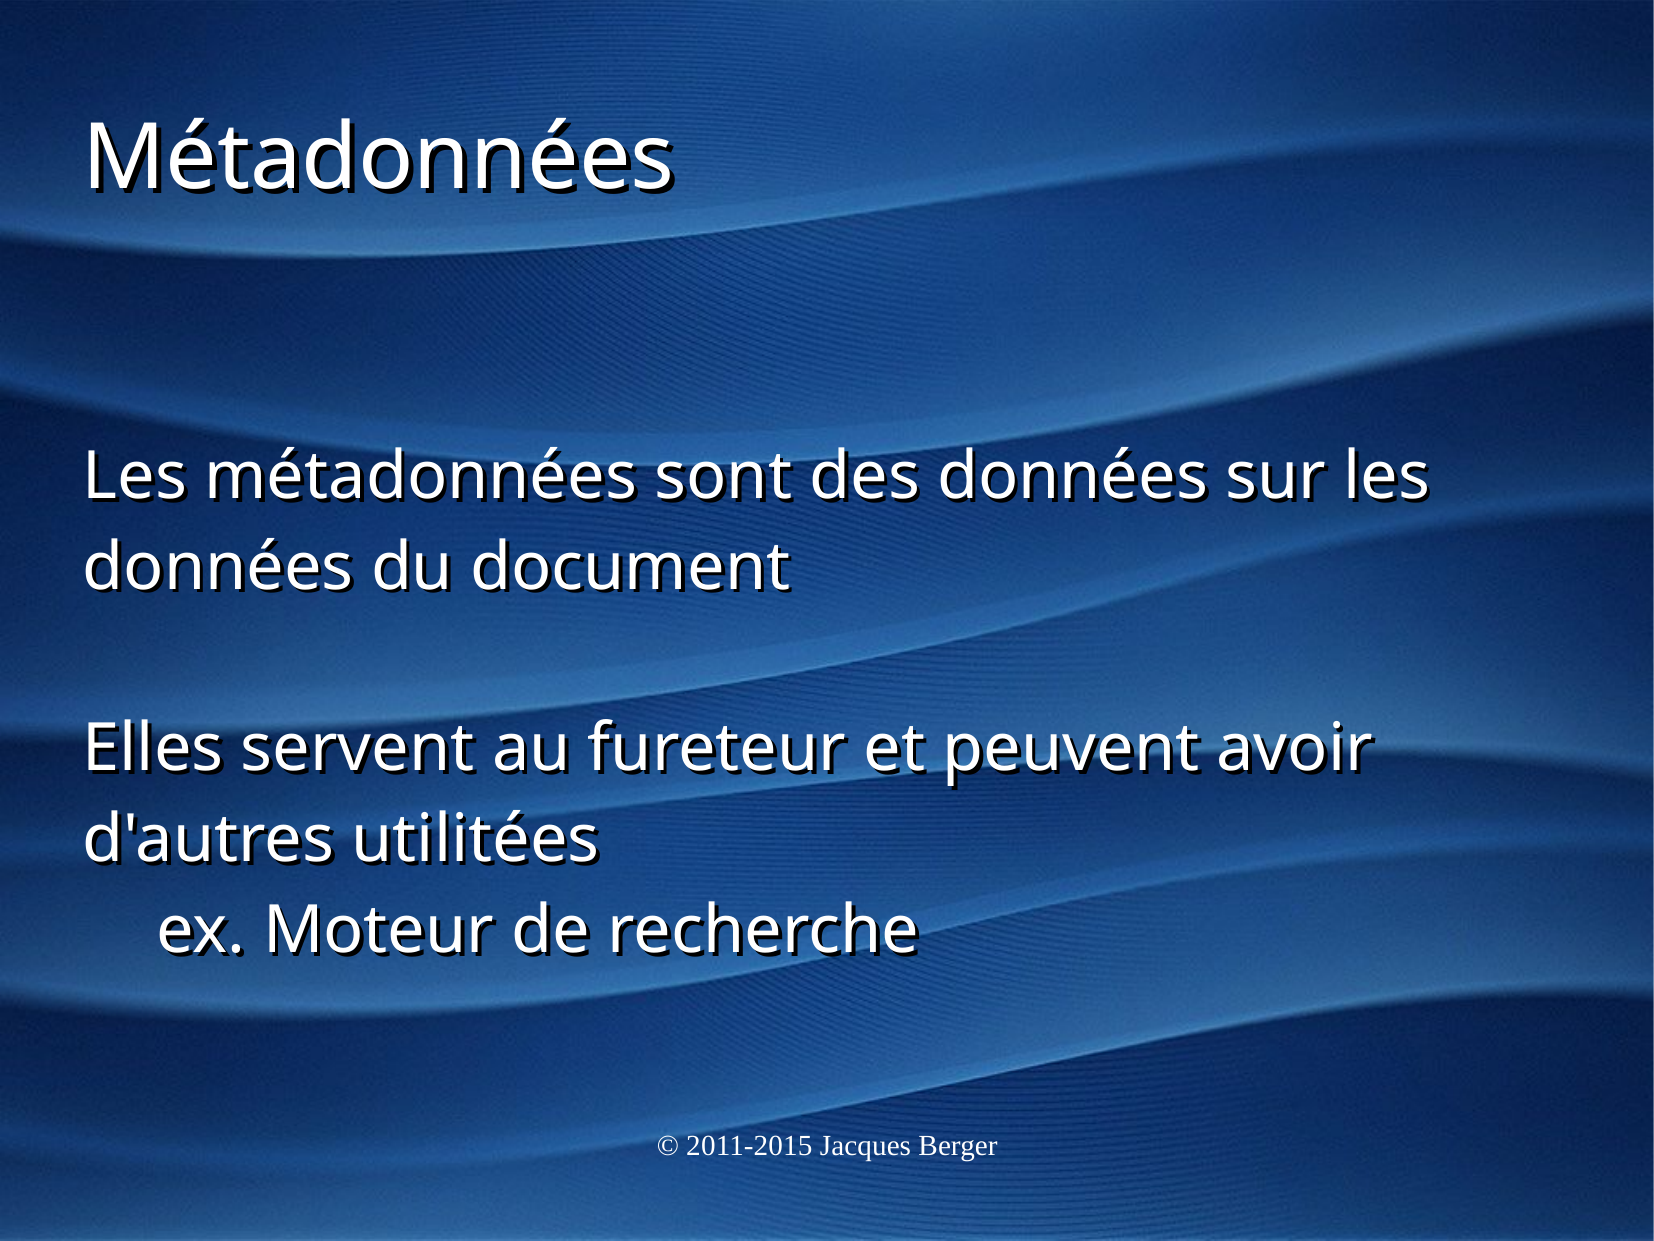

# Métadonnées
Les métadonnées sont des données sur les données du document
Elles servent au fureteur et peuvent avoir d'autres utilitées
	ex. Moteur de recherche
© 2011-2015 Jacques Berger